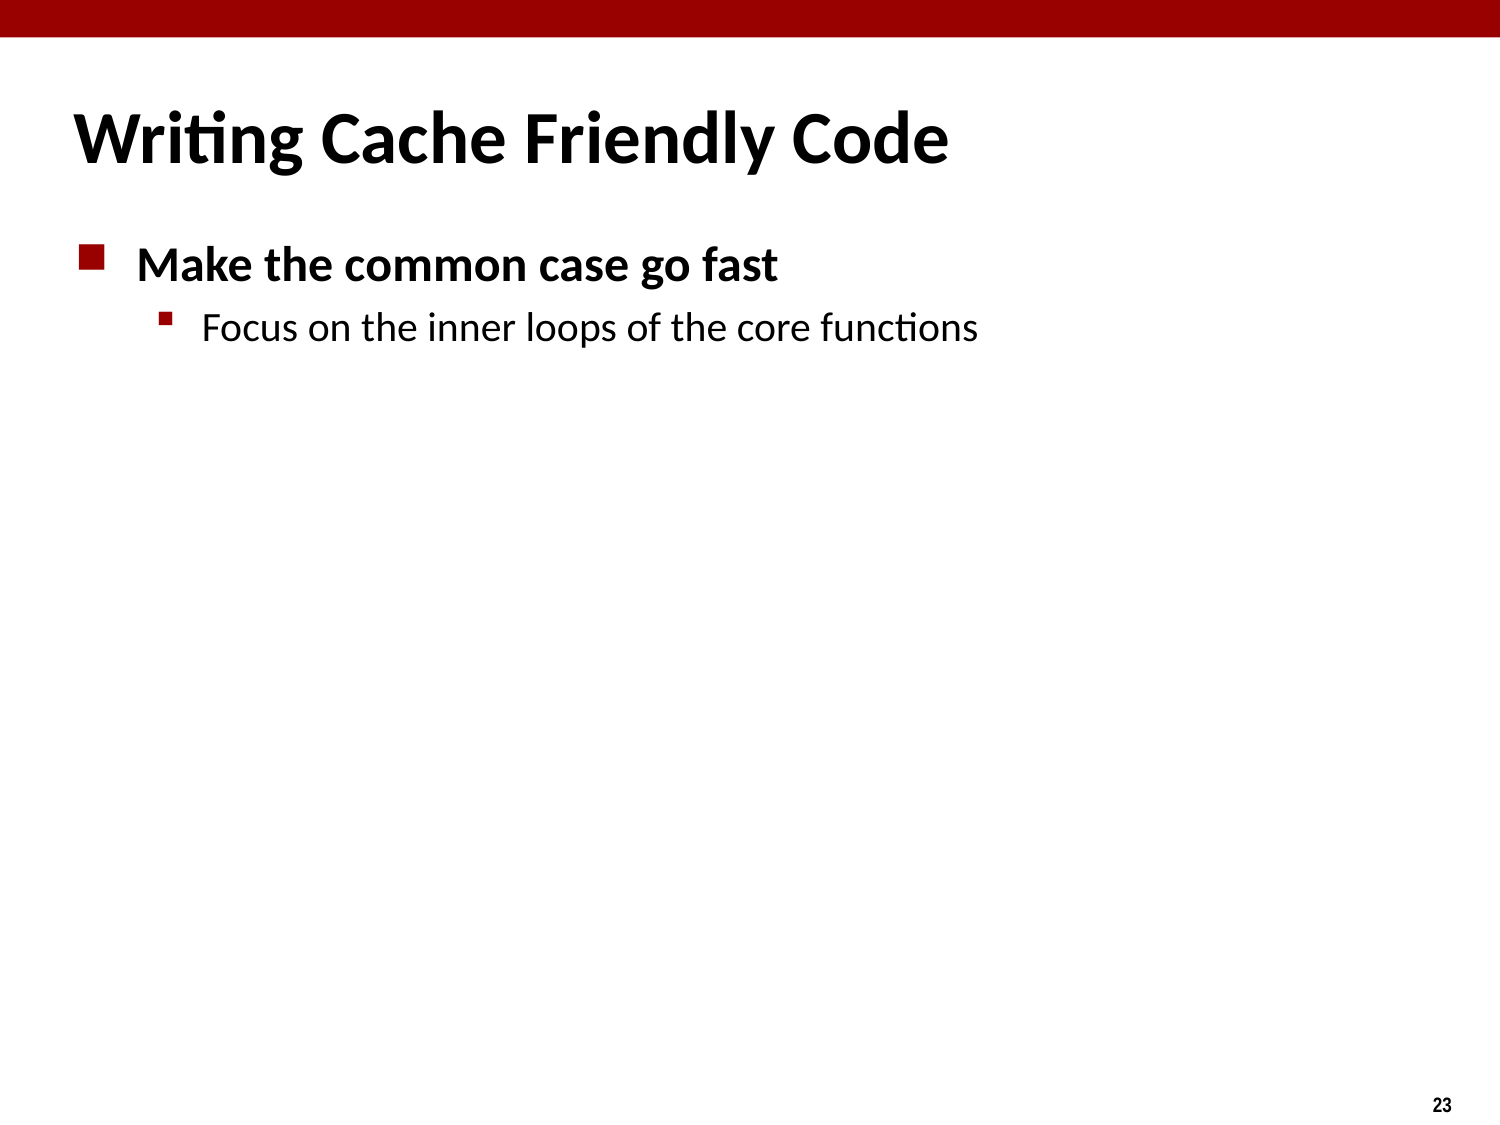

# Writing Cache Friendly Code
Make the common case go fast
Focus on the inner loops of the core functions